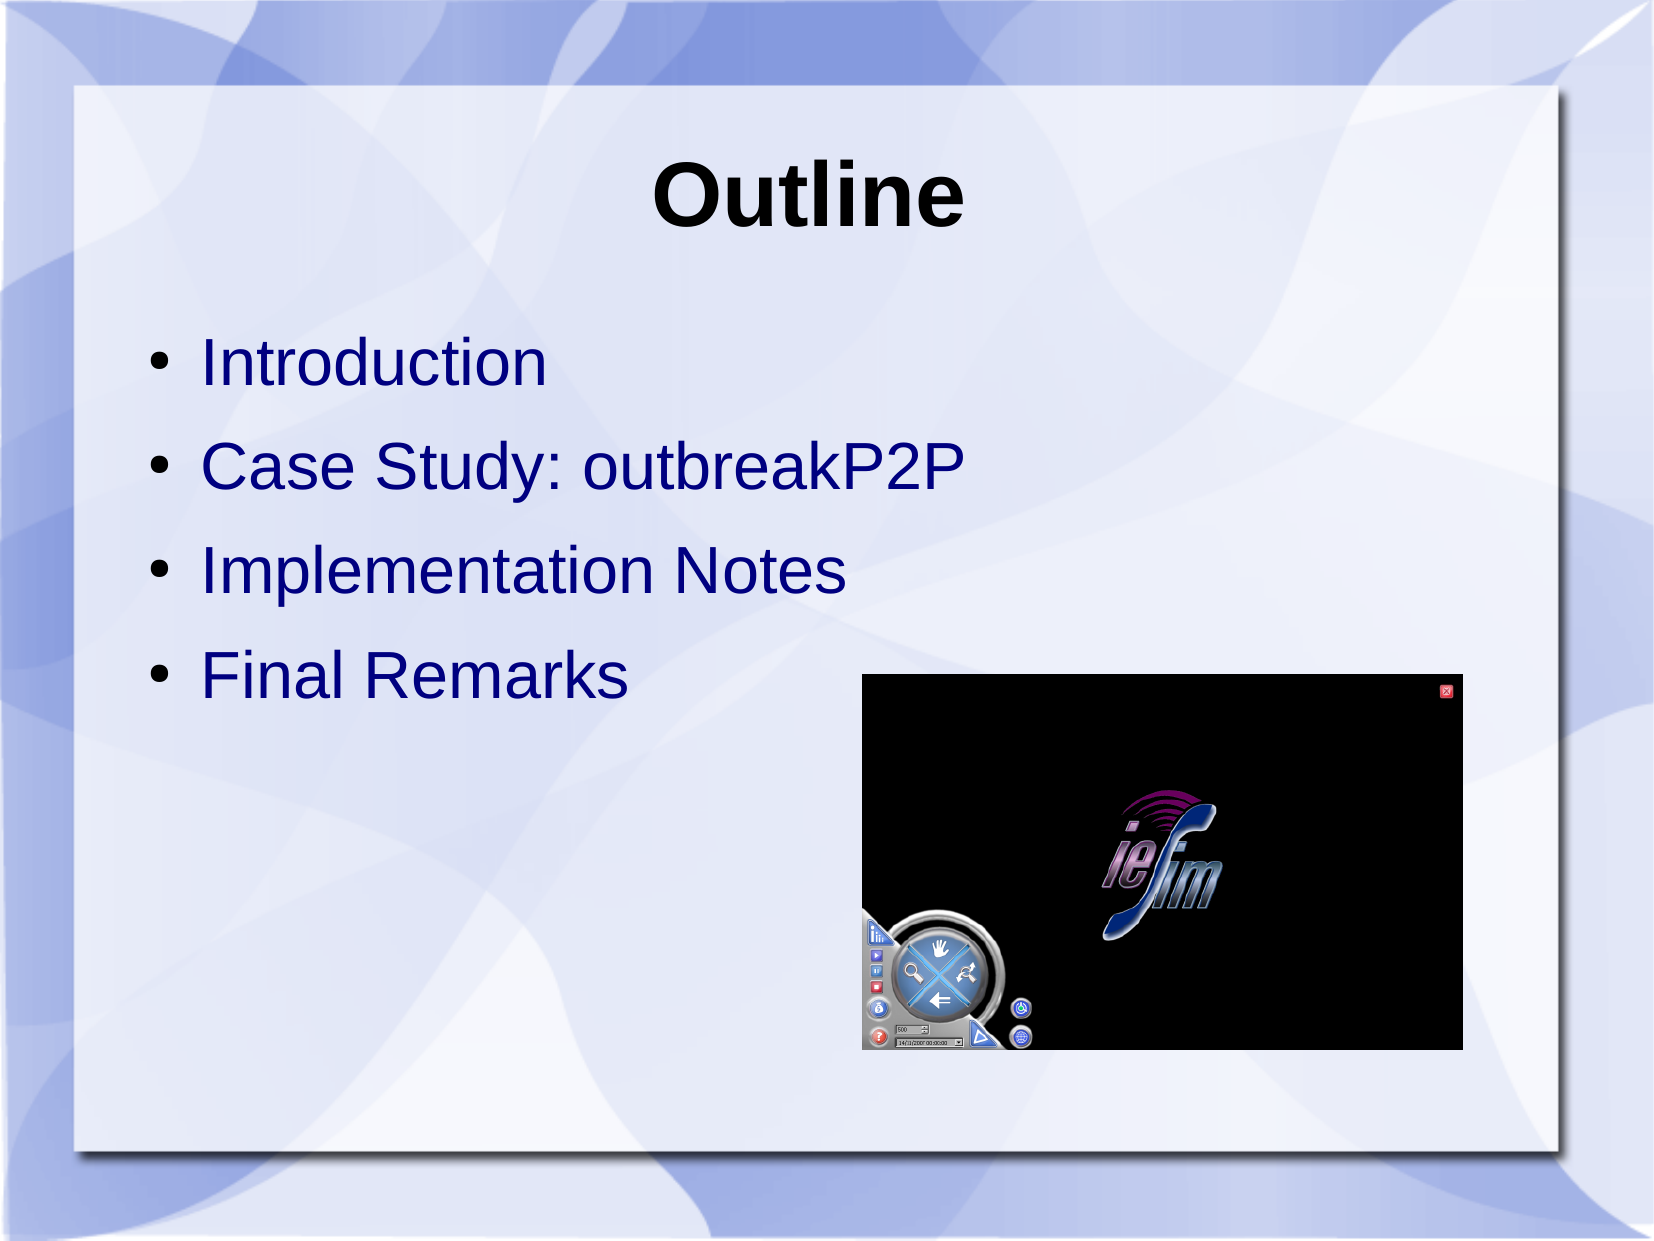

# Outline
Introduction
Case Study: outbreakP2P
Implementation Notes
Final Remarks